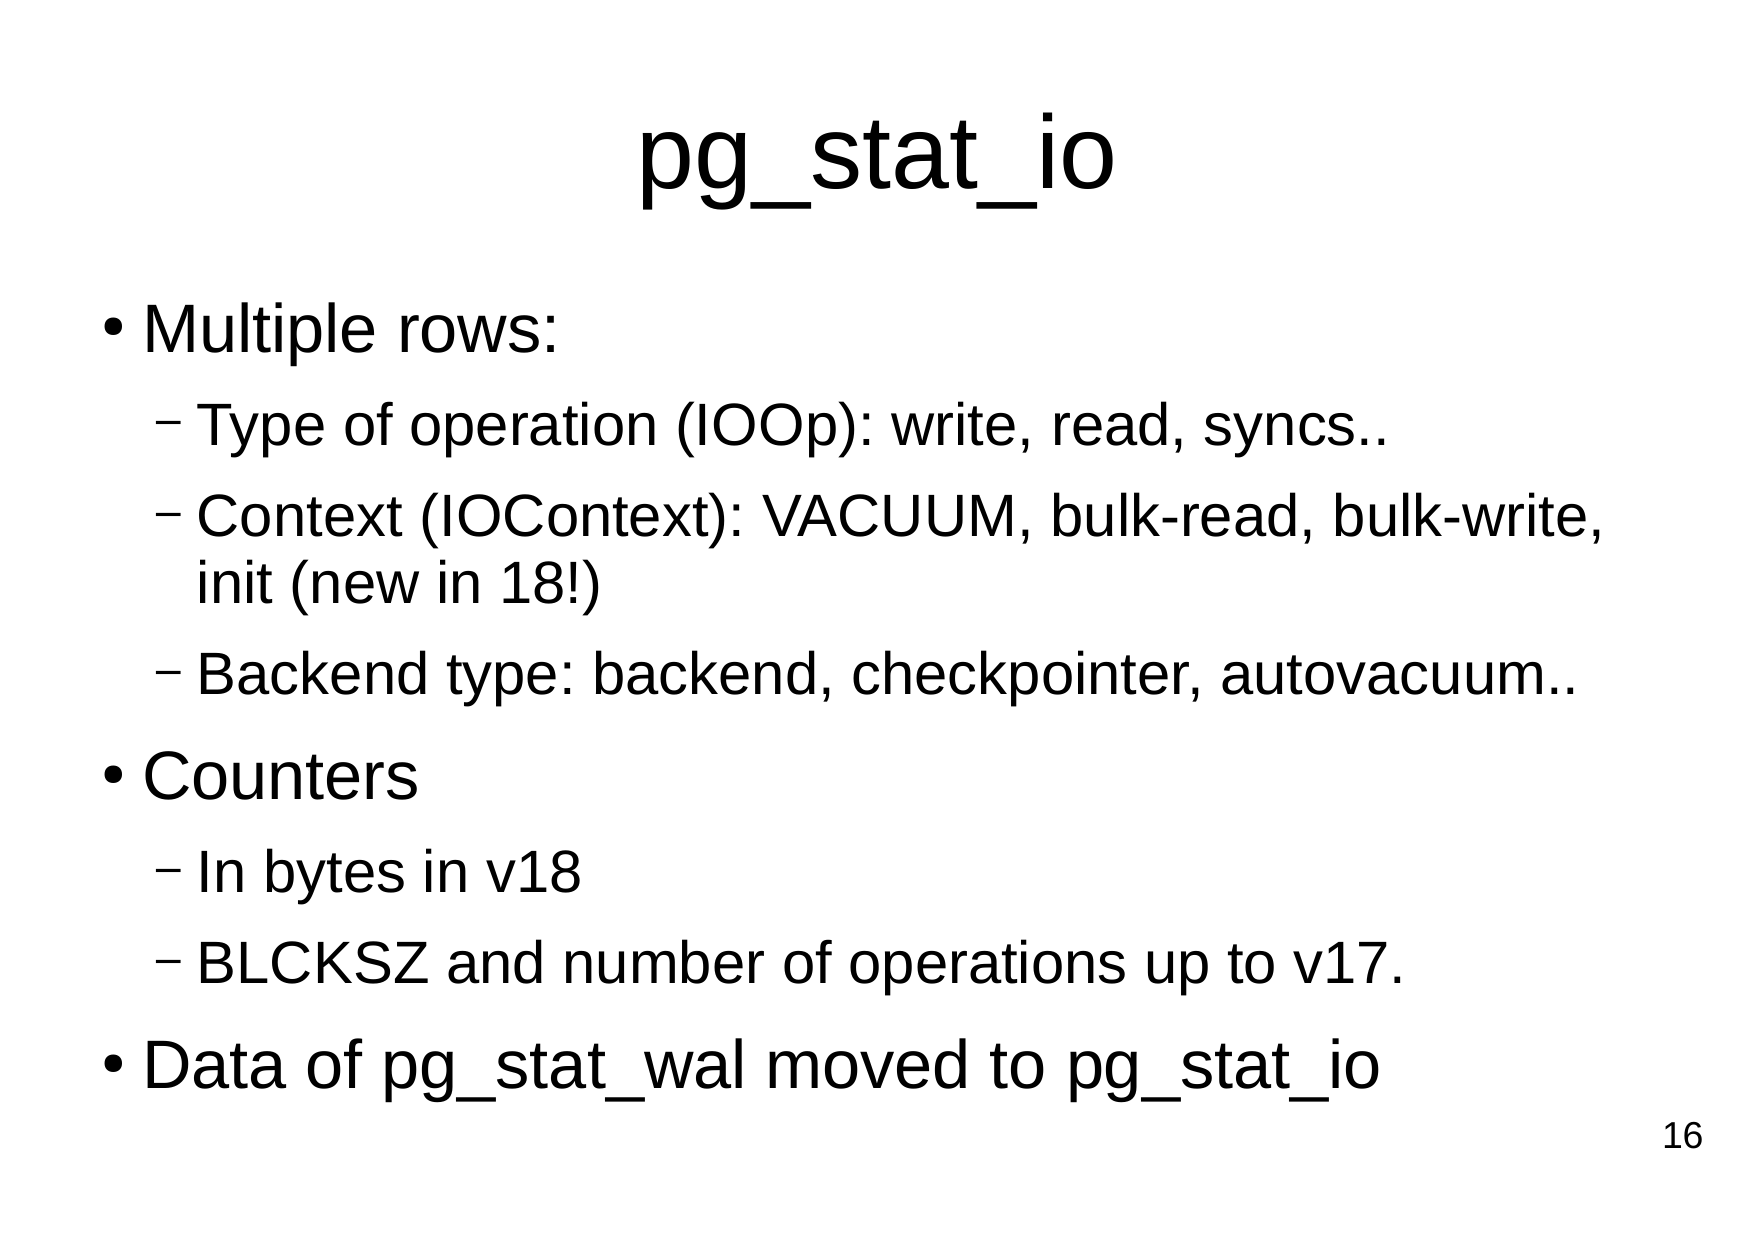

# pg_stat_io
Multiple rows:
Type of operation (IOOp): write, read, syncs..
Context (IOContext): VACUUM, bulk-read, bulk-write, init (new in 18!)
Backend type: backend, checkpointer, autovacuum..
Counters
In bytes in v18
BLCKSZ and number of operations up to v17.
Data of pg_stat_wal moved to pg_stat_io